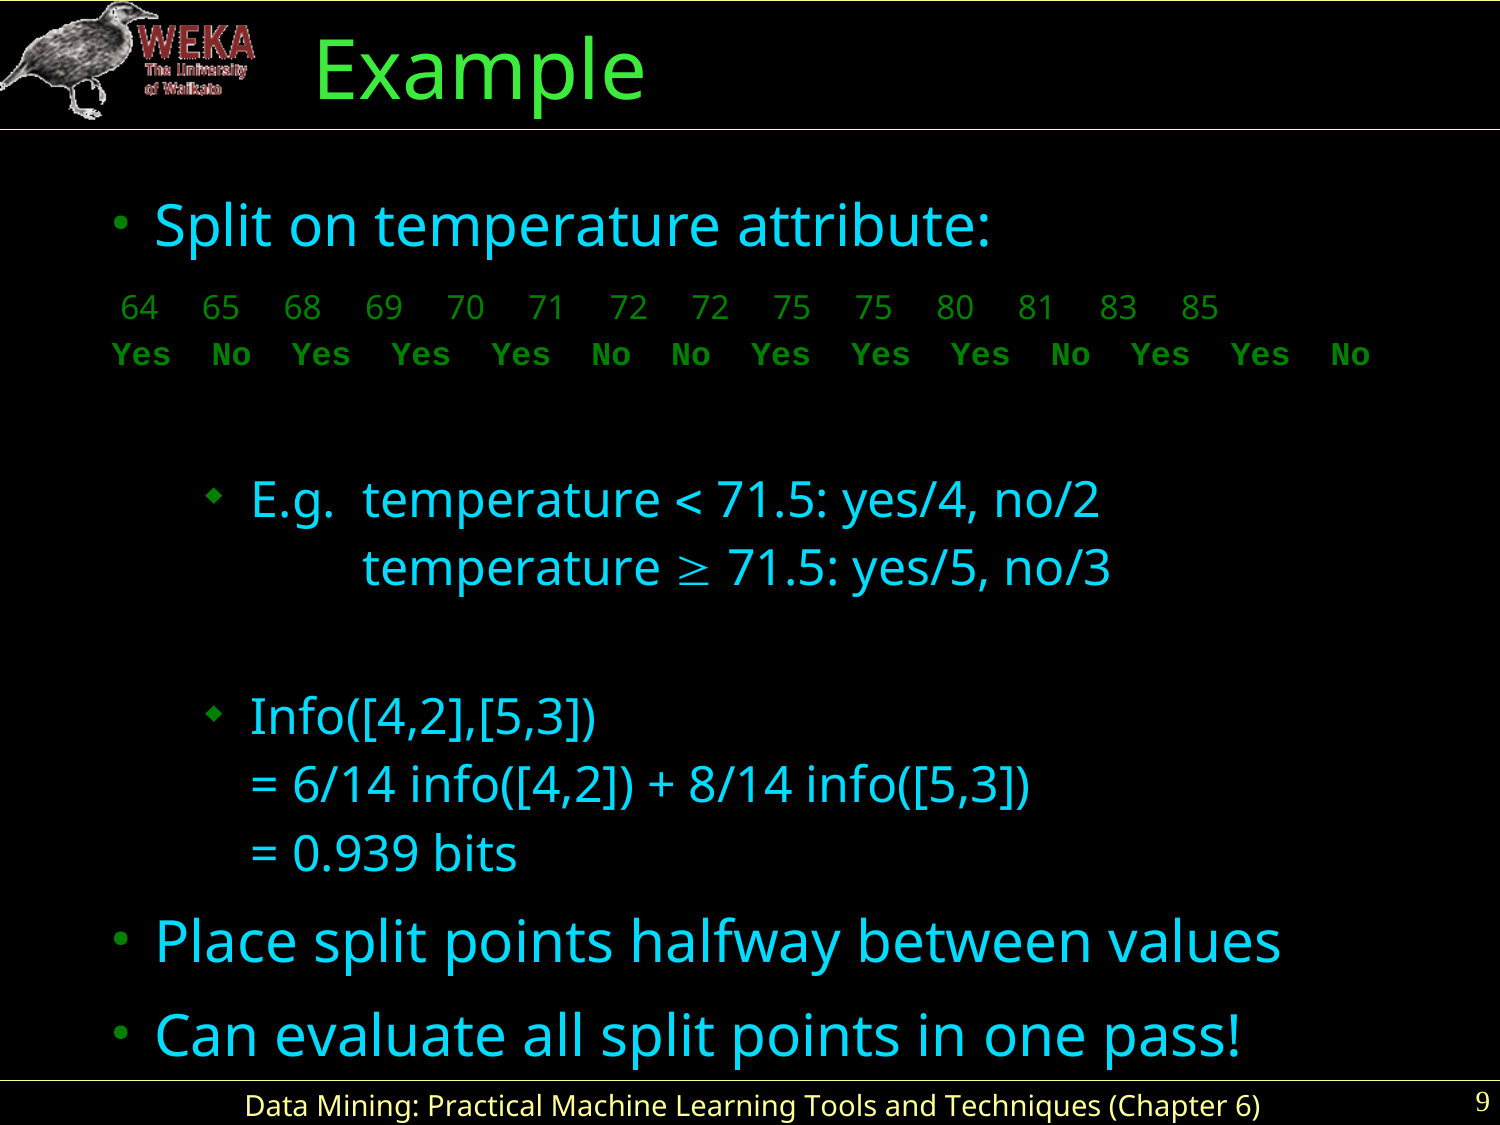

# Example
Split on temperature attribute:
E.g.	temperature  71.5: yes/4, no/2
	temperature  71.5: yes/5, no/3
Info([4,2],[5,3])
= 6/14 info([4,2]) + 8/14 info([5,3])
= 0.939 bits
Place split points halfway between values
Can evaluate all split points in one pass!
 64 65 68 69 70 71 72 72 75 75 80 81 83 85
Yes No Yes Yes Yes No No Yes Yes Yes No Yes Yes No
Data Mining: Practical Machine Learning Tools and Techniques (Chapter 6)
9